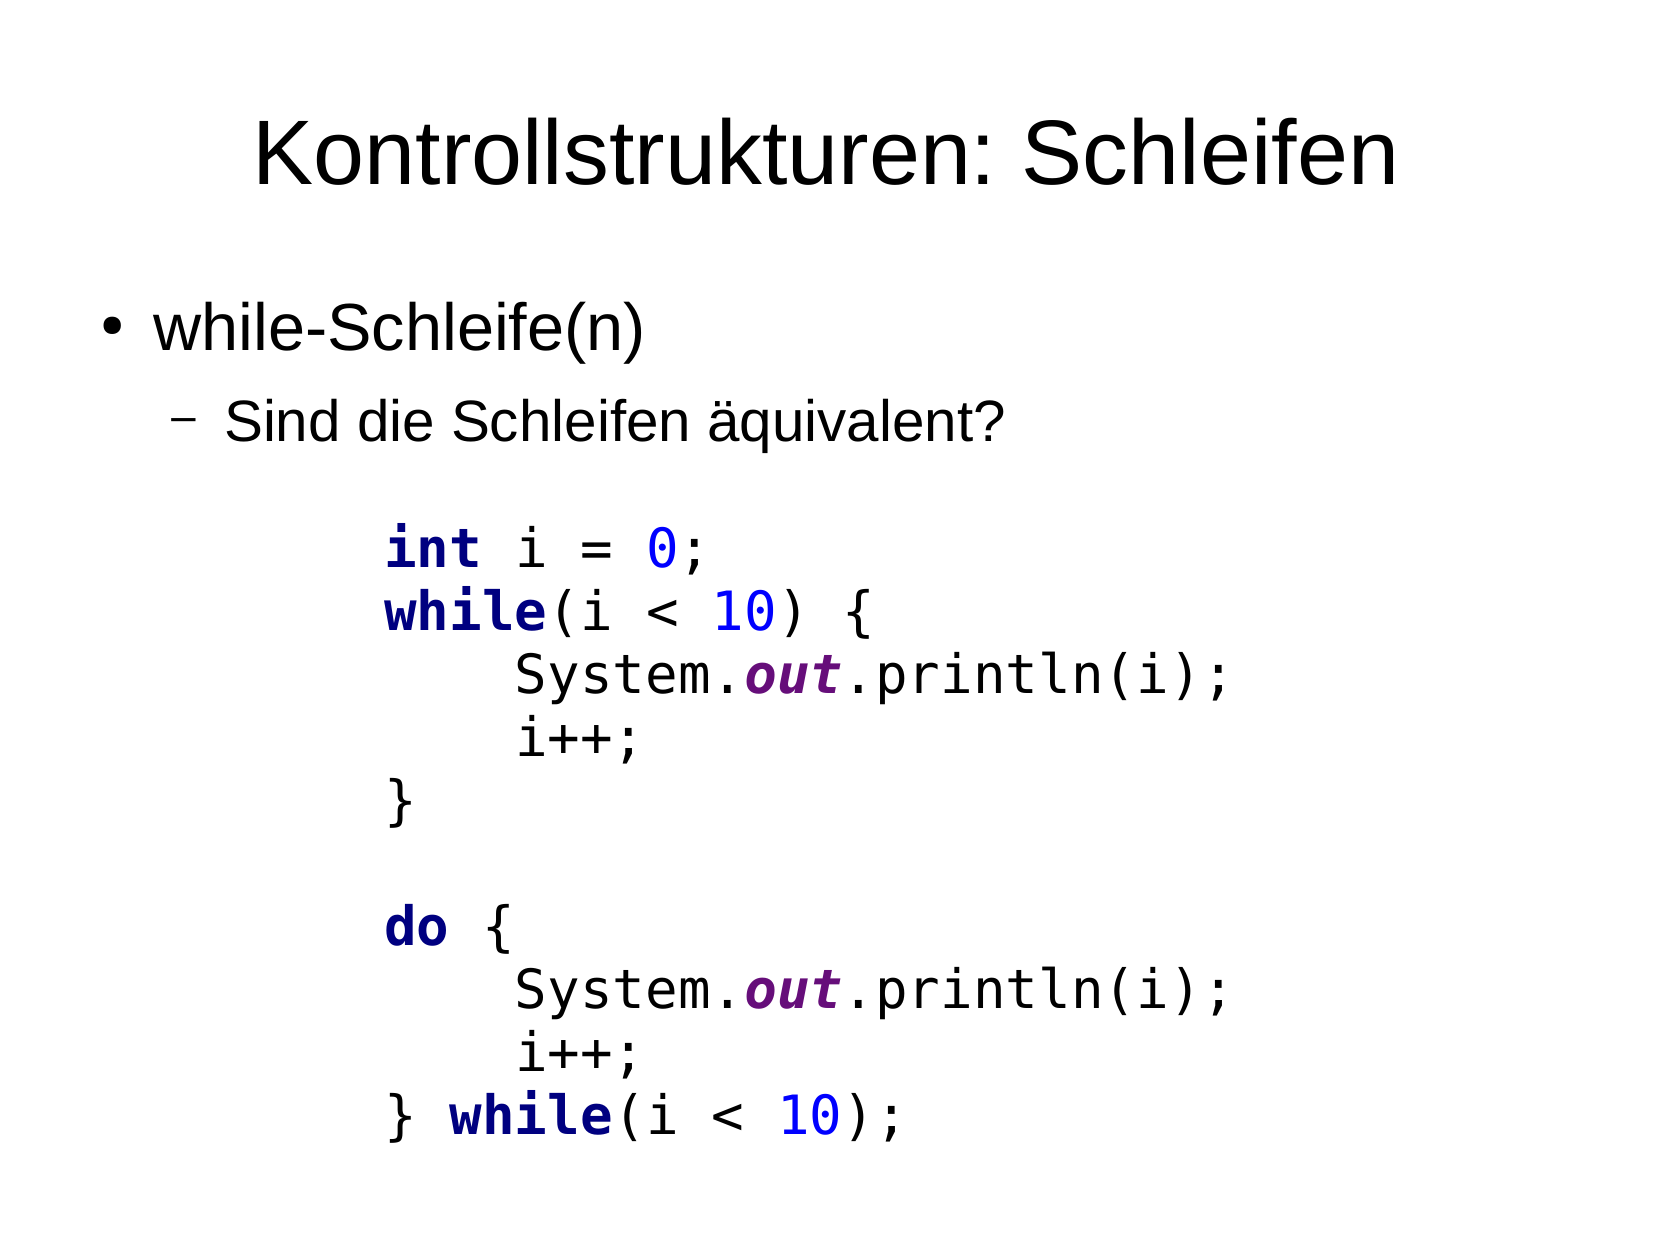

# Kontrollstrukturen: Schleifen
while-Schleife(n)
Sind die Schleifen äquivalent?
int i = 0;
while(i < 10) {
 System.out.println(i);
 i++;
}
do {
 System.out.println(i);
 i++;
} while(i < 10);